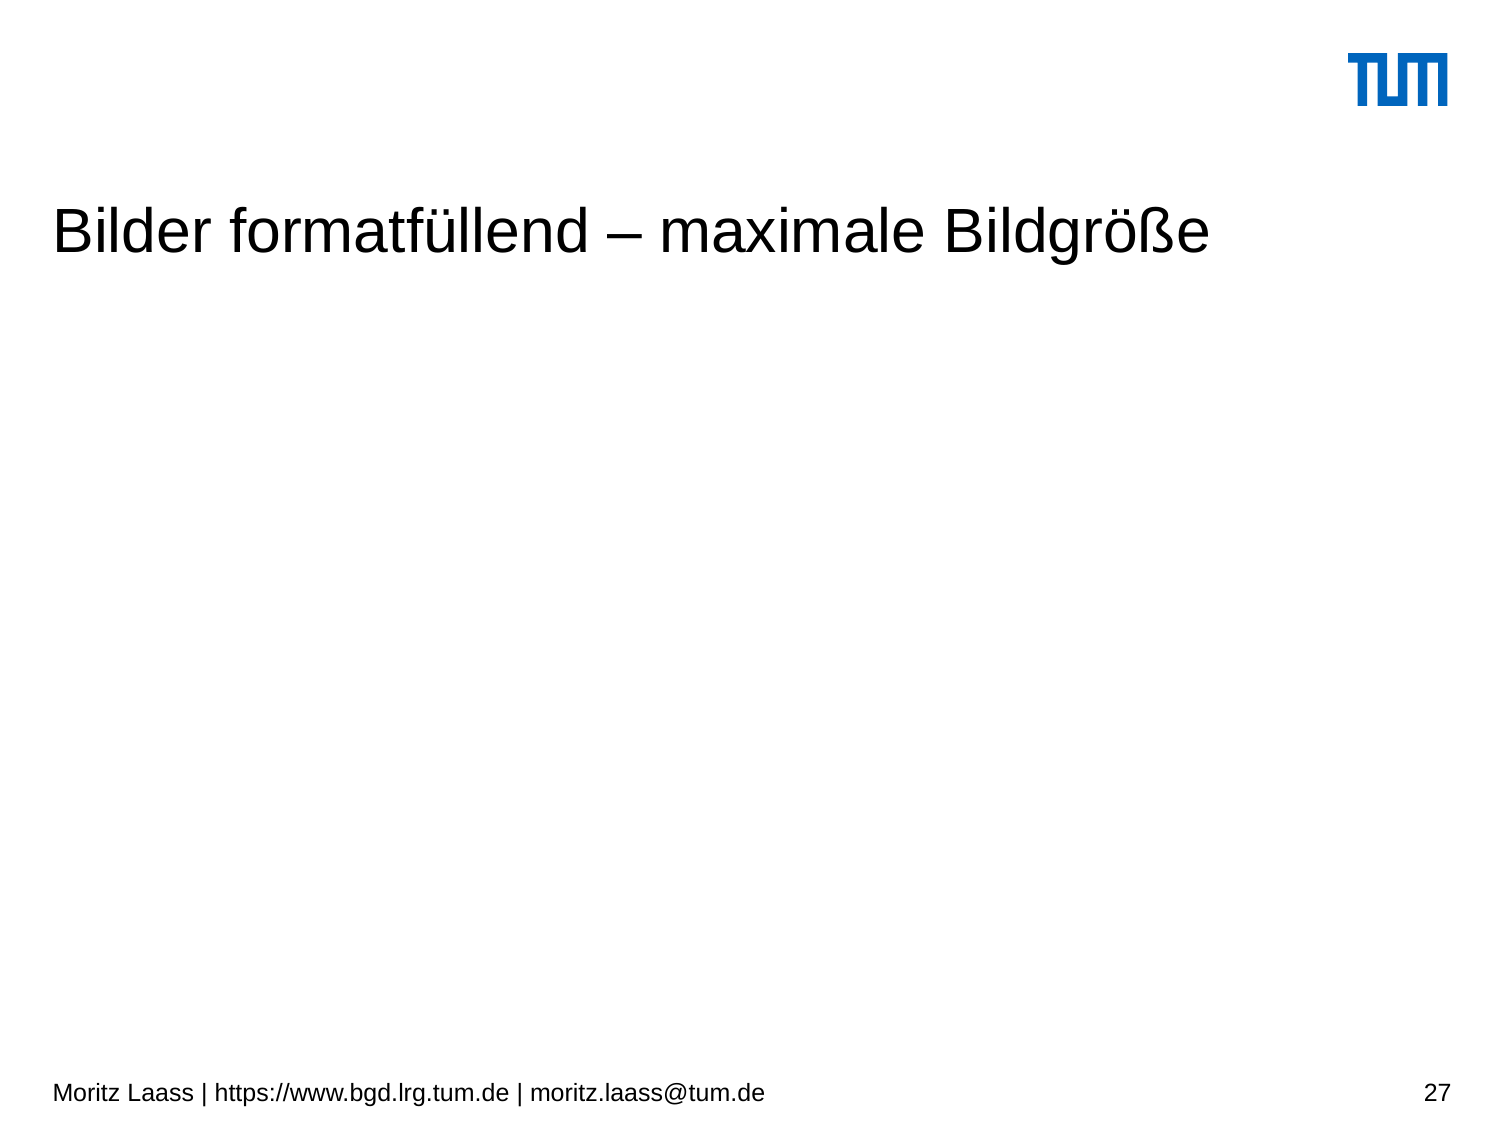

# Bilder formatfüllend – maximale Bildgröße
Moritz Laass | https://www.bgd.lrg.tum.de | moritz.laass@tum.de
27